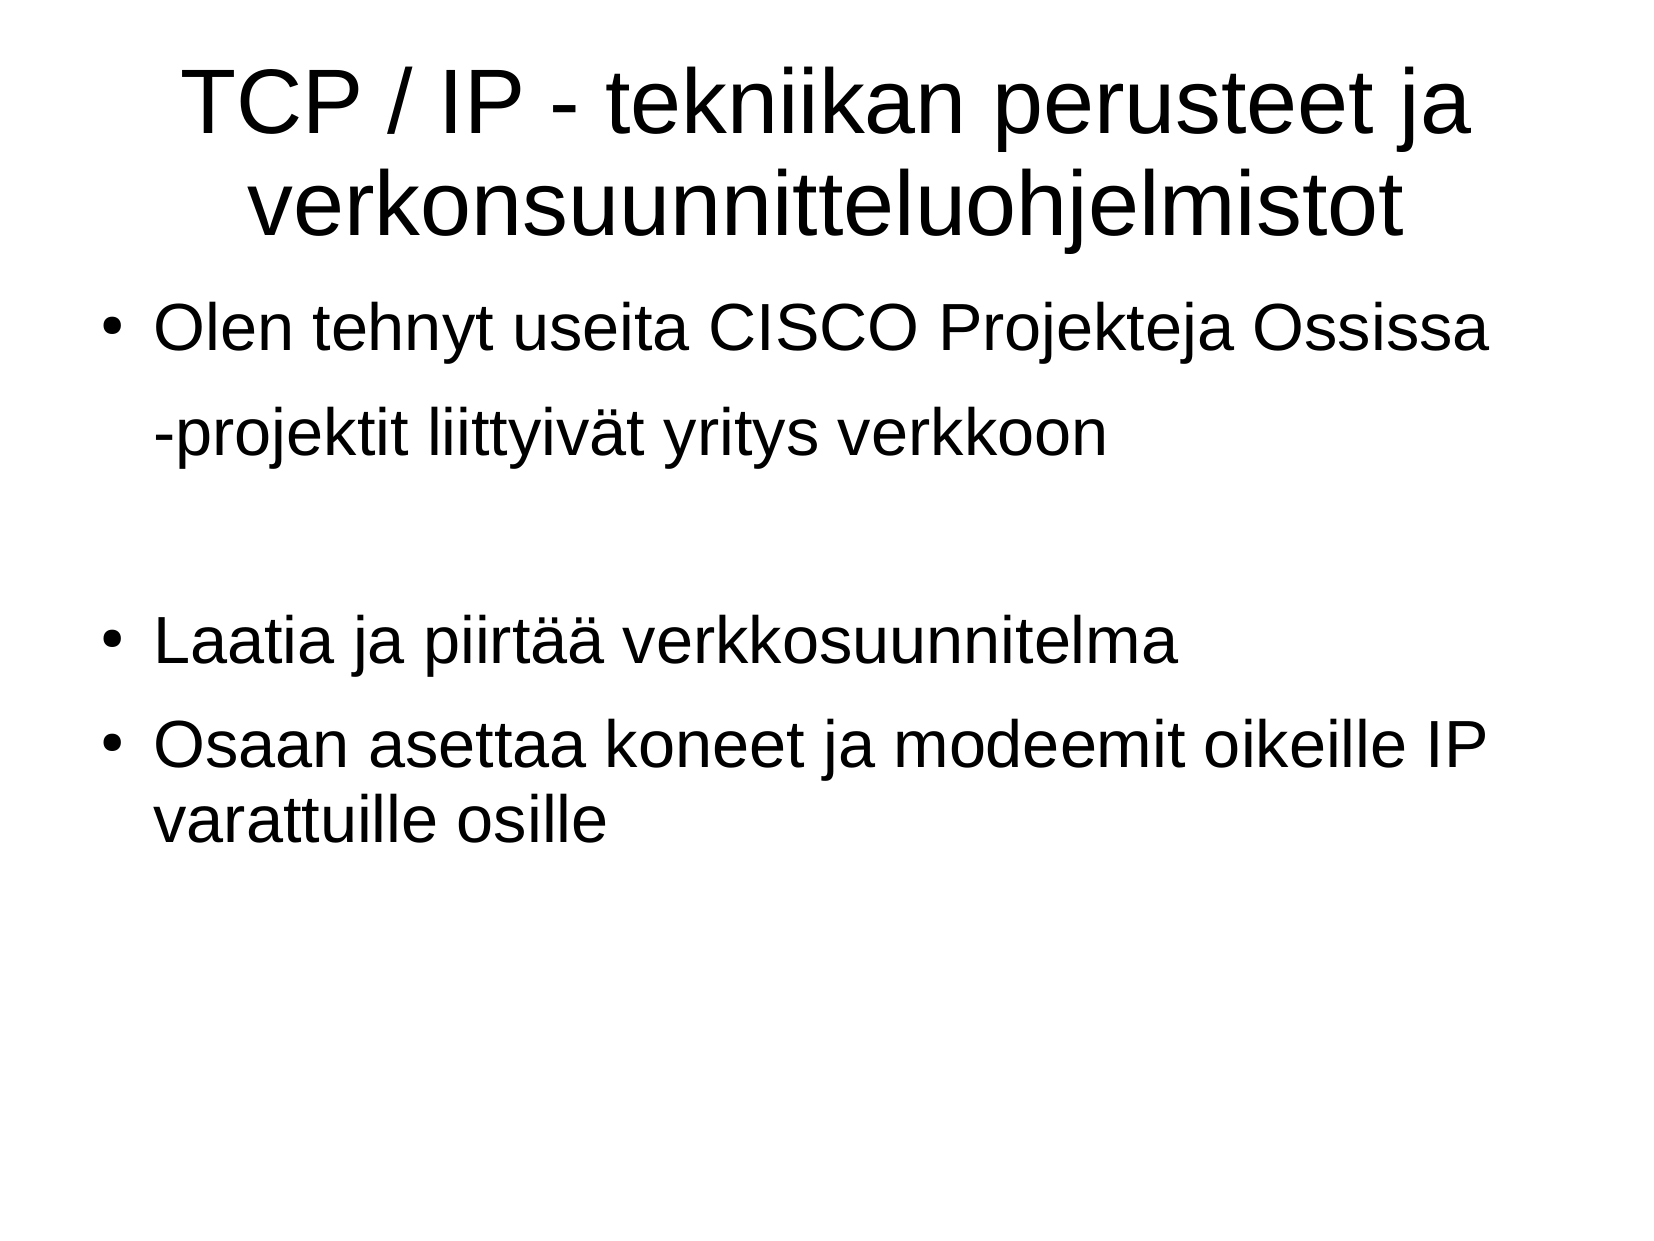

# TCP / IP - tekniikan perusteet ja verkonsuunnitteluohjelmistot
Olen tehnyt useita CISCO Projekteja Ossissa
-projektit liittyivät yritys verkkoon
Laatia ja piirtää verkkosuunnitelma
Osaan asettaa koneet ja modeemit oikeille IP varattuille osille